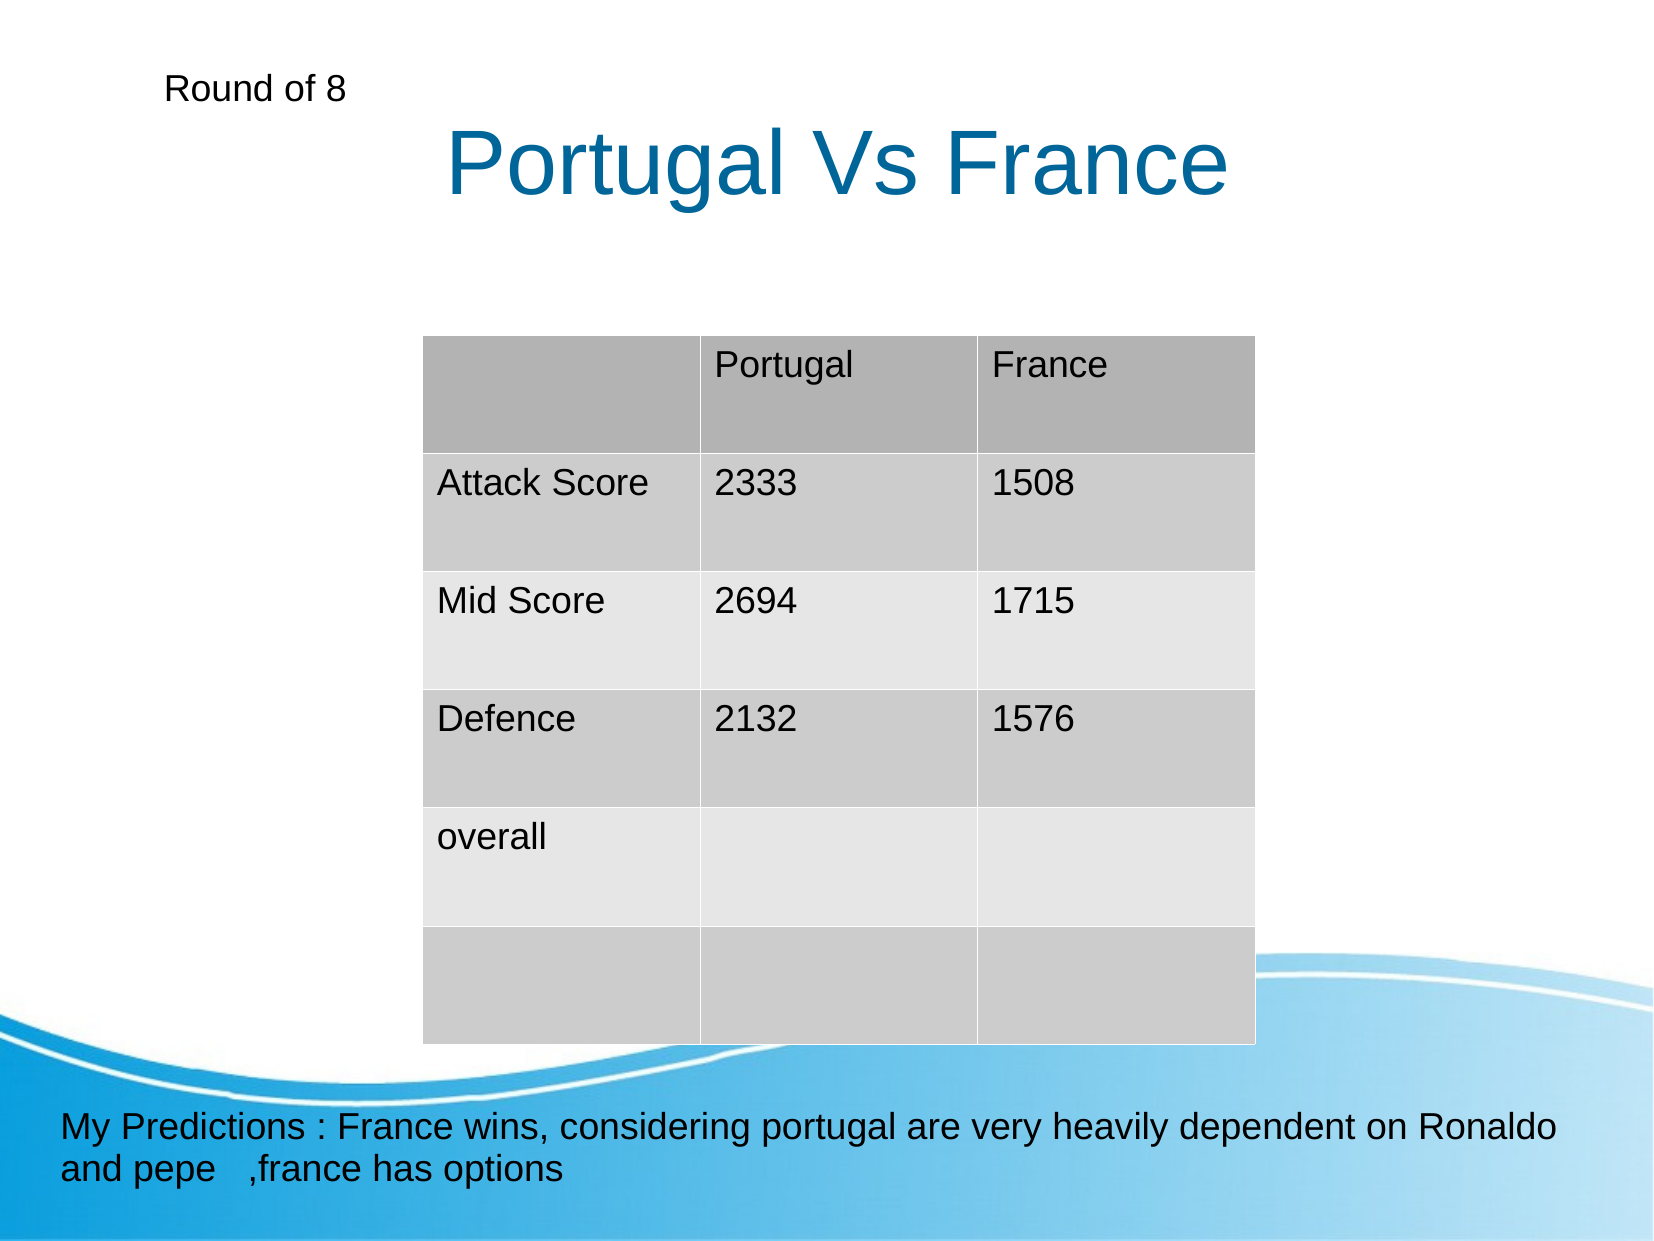

# Portugal Vs France
Round of 8
| | Portugal | France |
| --- | --- | --- |
| Attack Score | 2333 | 1508 |
| Mid Score | 2694 | 1715 |
| Defence | 2132 | 1576 |
| overall | | |
| | | |
My Predictions : France wins, considering portugal are very heavily dependent on Ronaldo and pepe ,france has options